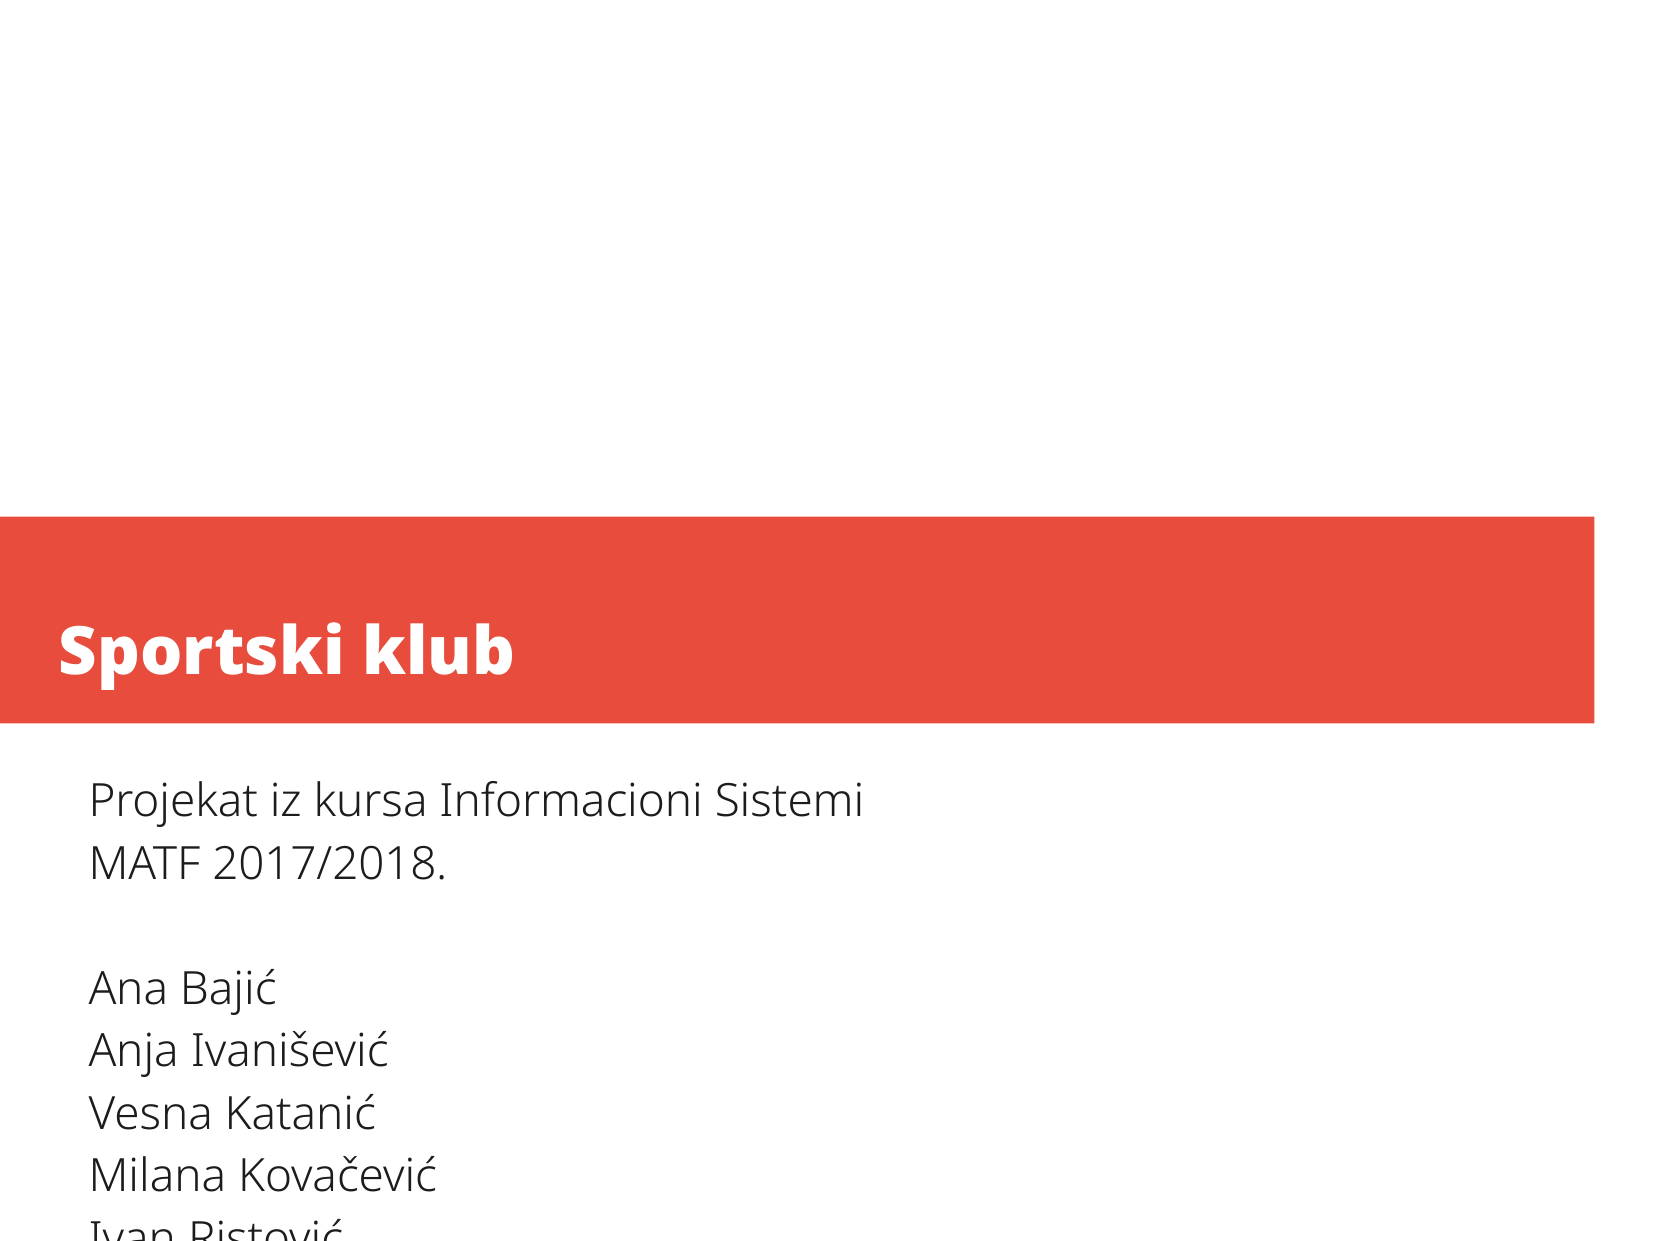

# Sportski klub
Projekat iz kursa Informacioni Sistemi
MATF 2017/2018.
Ana Bajić
Anja Ivanišević
Vesna Katanić
Milana Kovačević
Ivan Ristović